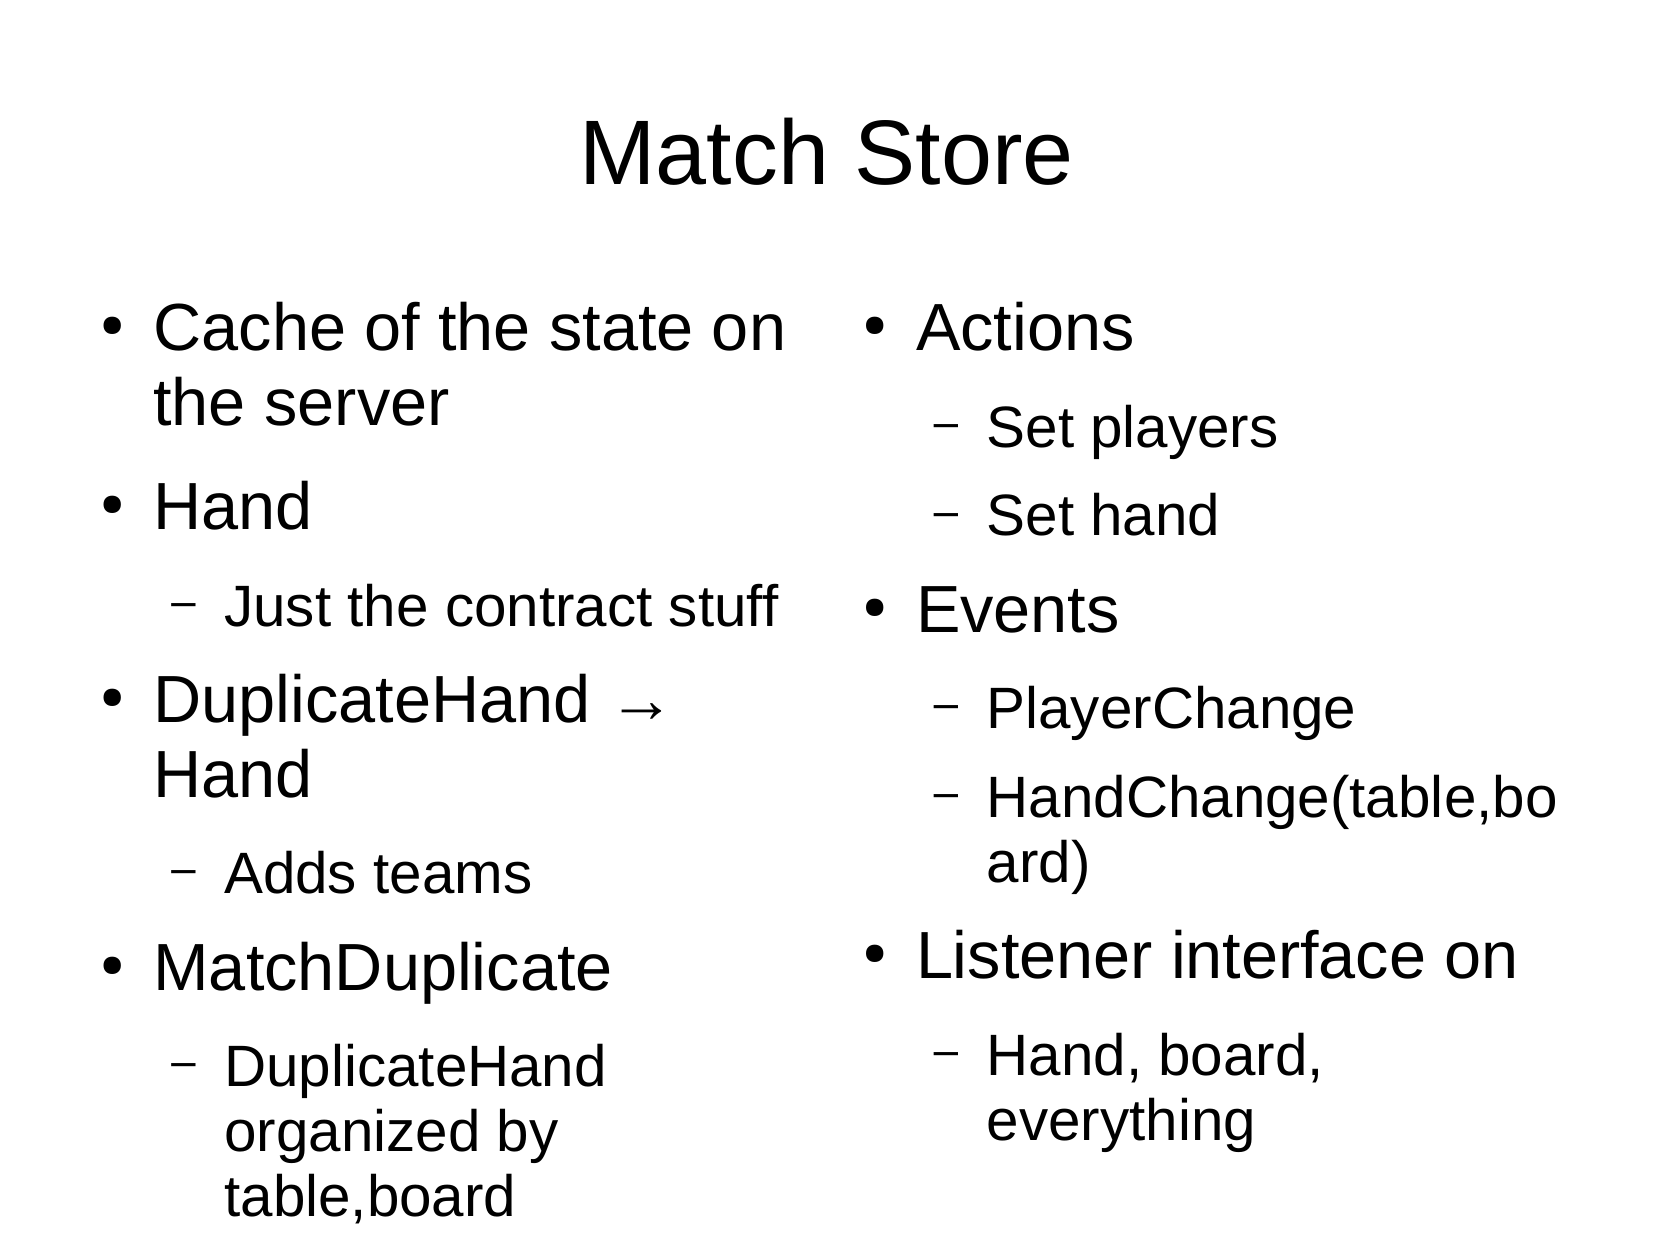

# Match Store
Cache of the state on the server
Hand
Just the contract stuff
DuplicateHand → Hand
Adds teams
MatchDuplicate
DuplicateHand organized by table,board
Actions
Set players
Set hand
Events
PlayerChange
HandChange(table,board)
Listener interface on
Hand, board, everything